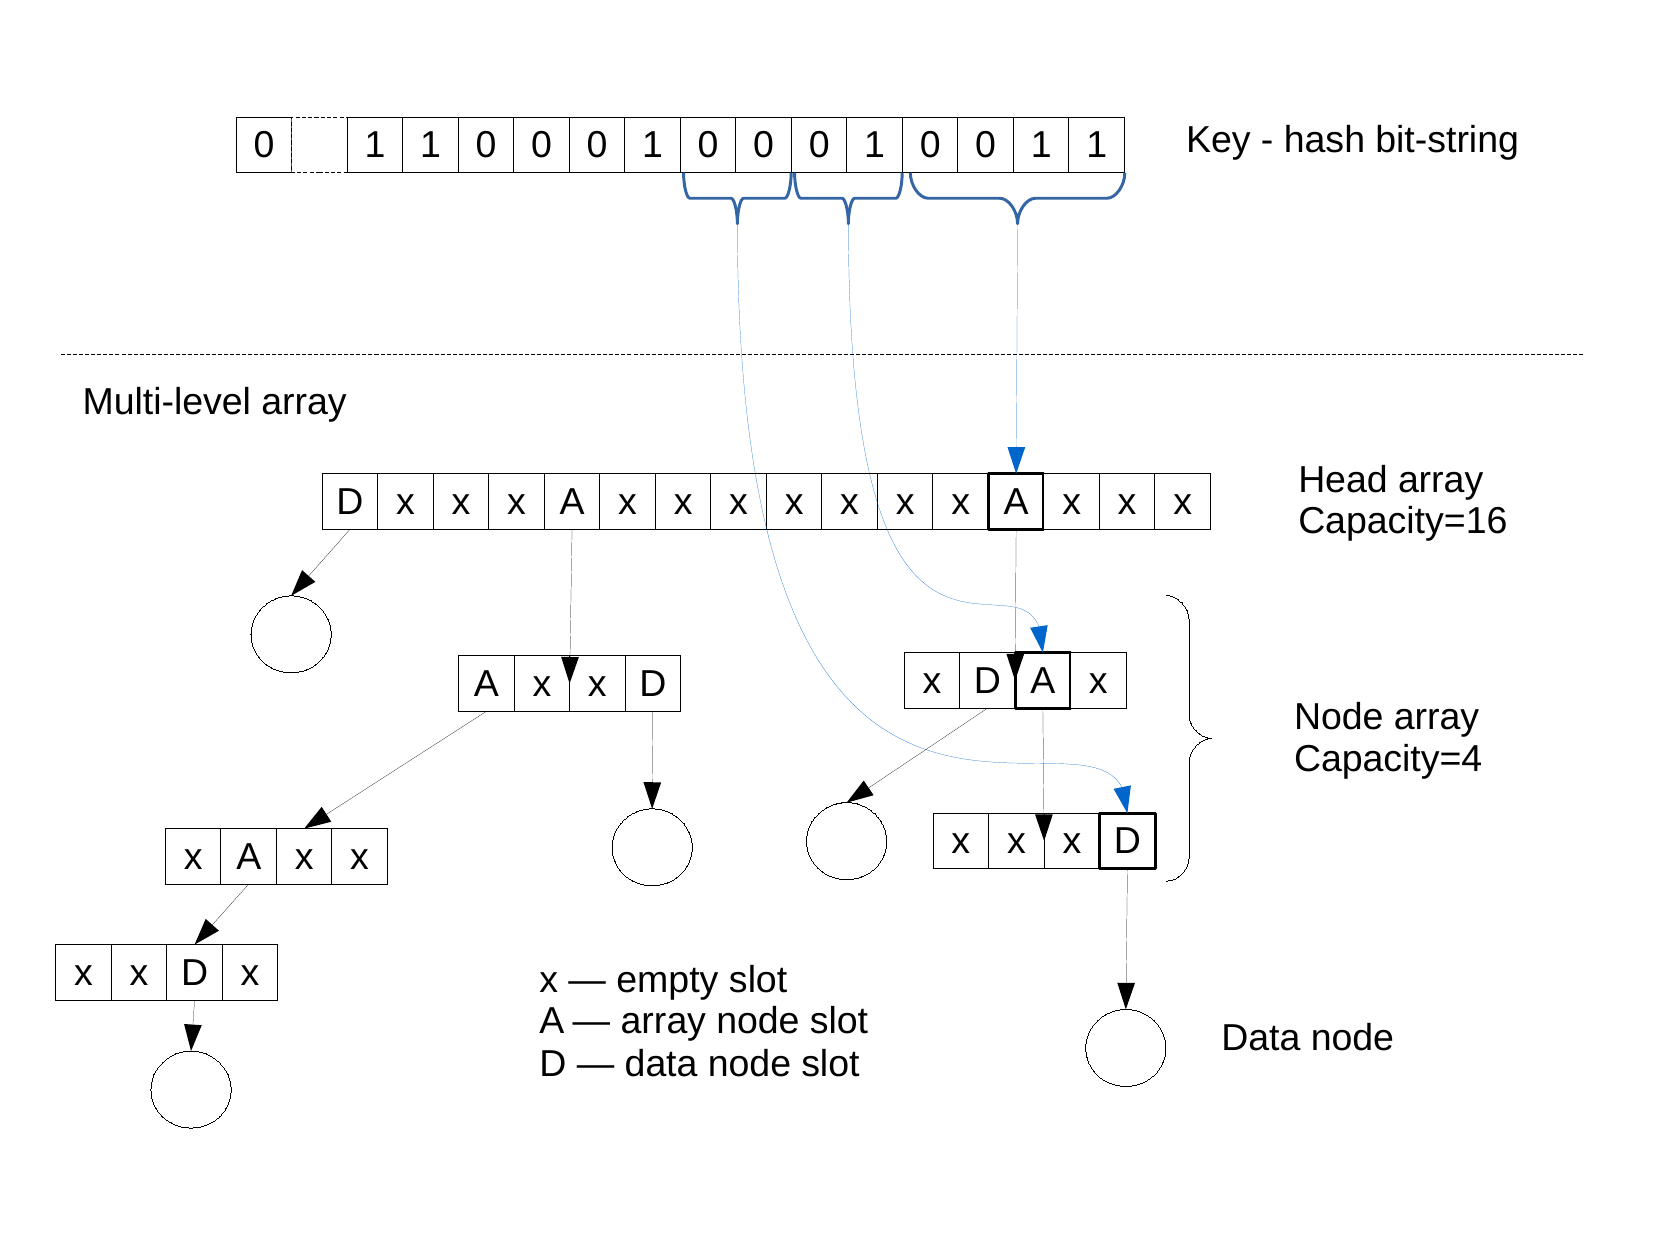

#
Key - hash bit-string
0
1
1
0
0
0
1
0
0
0
1
0
0
1
1
Multi-level array
Head array
Capacity=16
D
x
x
x
A
x
x
x
x
x
x
x
A
x
x
x
x
D
A
x
A
x
x
D
Node array
Capacity=4
x
x
x
D
x
A
x
x
x
x
D
x
x — empty slot
A — array node slot
D — data node slot
Data node